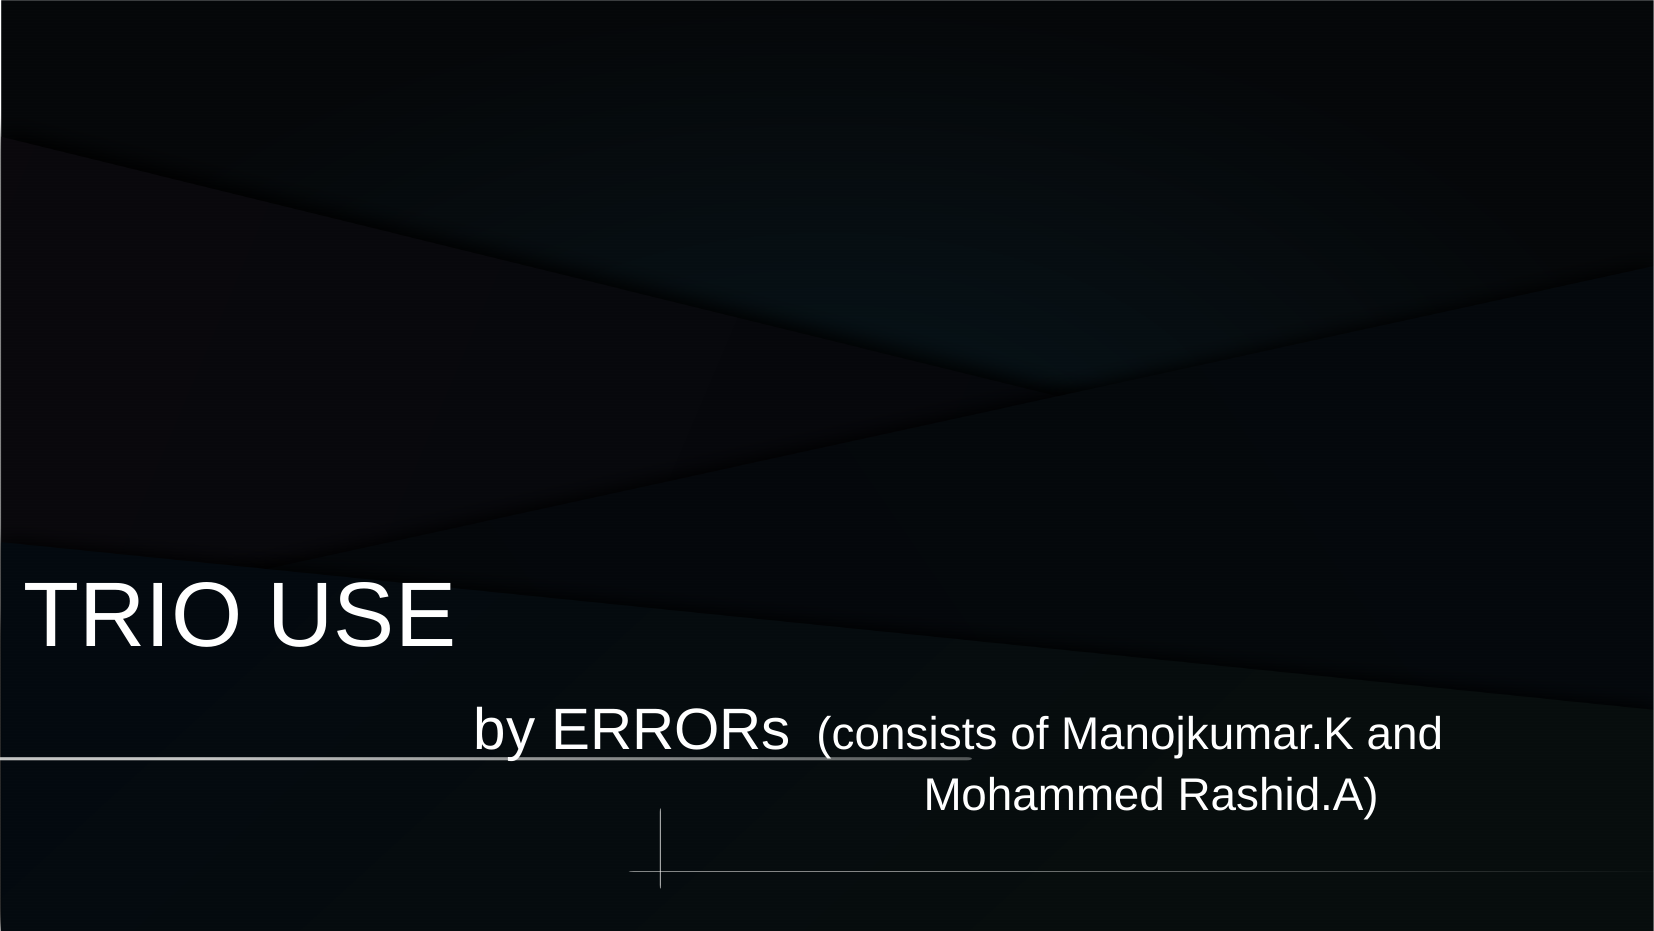

# TRIO USE by ERRORs (consists of Manojkumar.K and 												Mohammed Rashid.A)